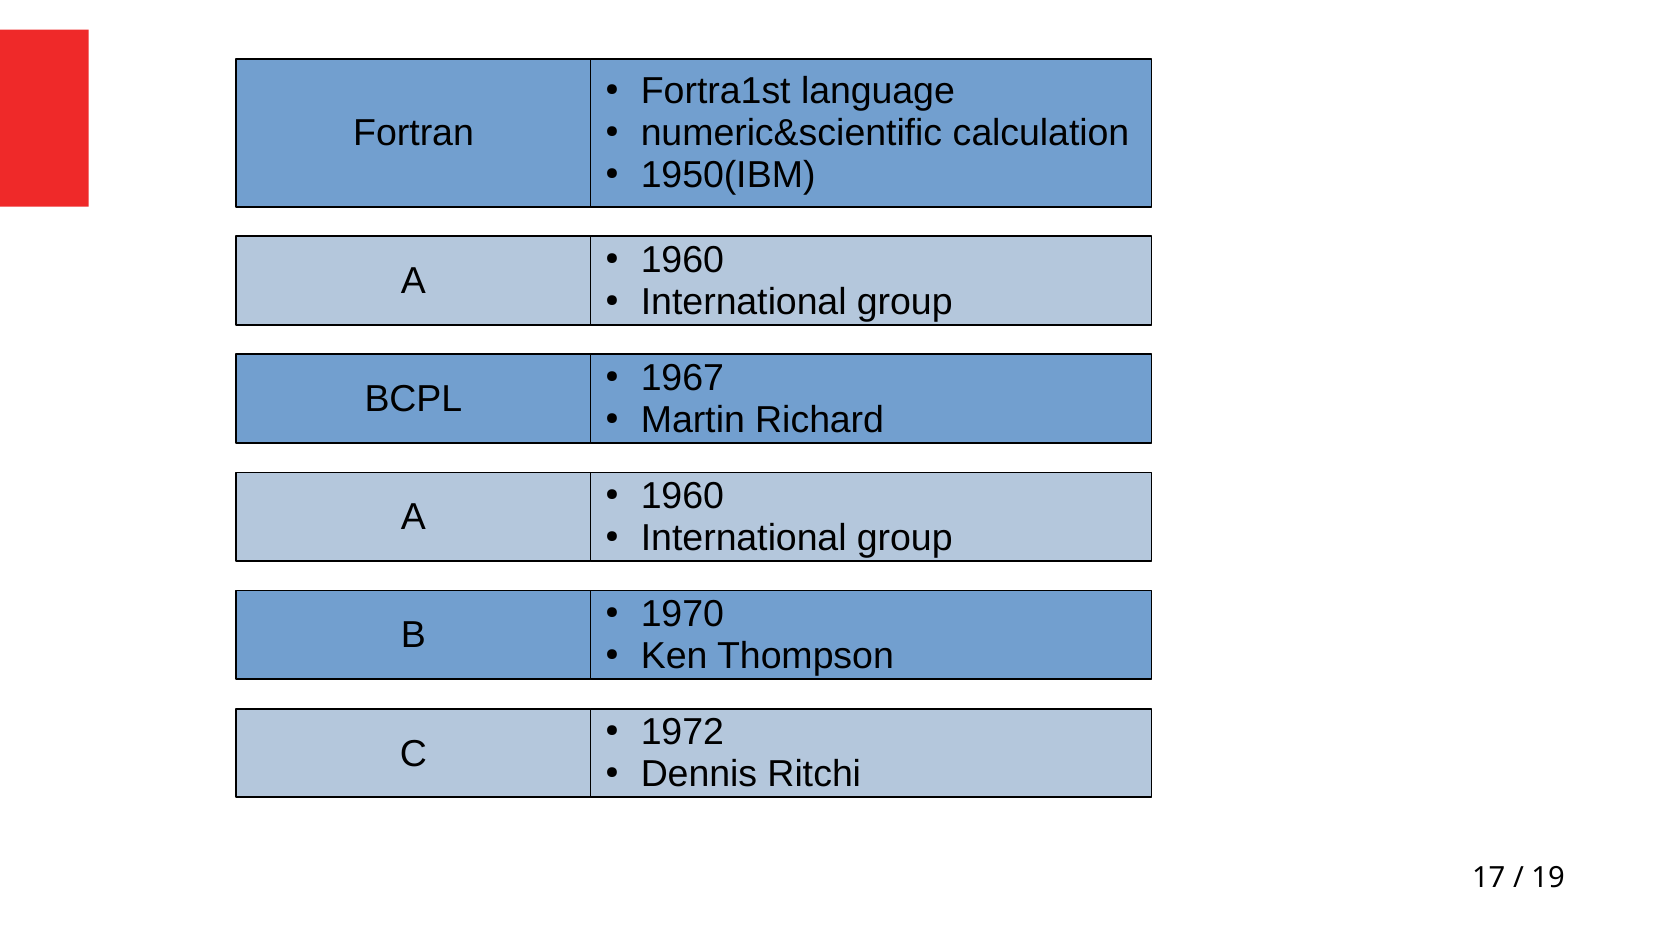

Fortran
A
Fortra1st language
numeric&scientific calculation
1950(IBM)
1960
International group
BCPL
A
1967
Martin Richard
1960
International group
B
C
1970
Ken Thompson
1972
Dennis Ritchi
17